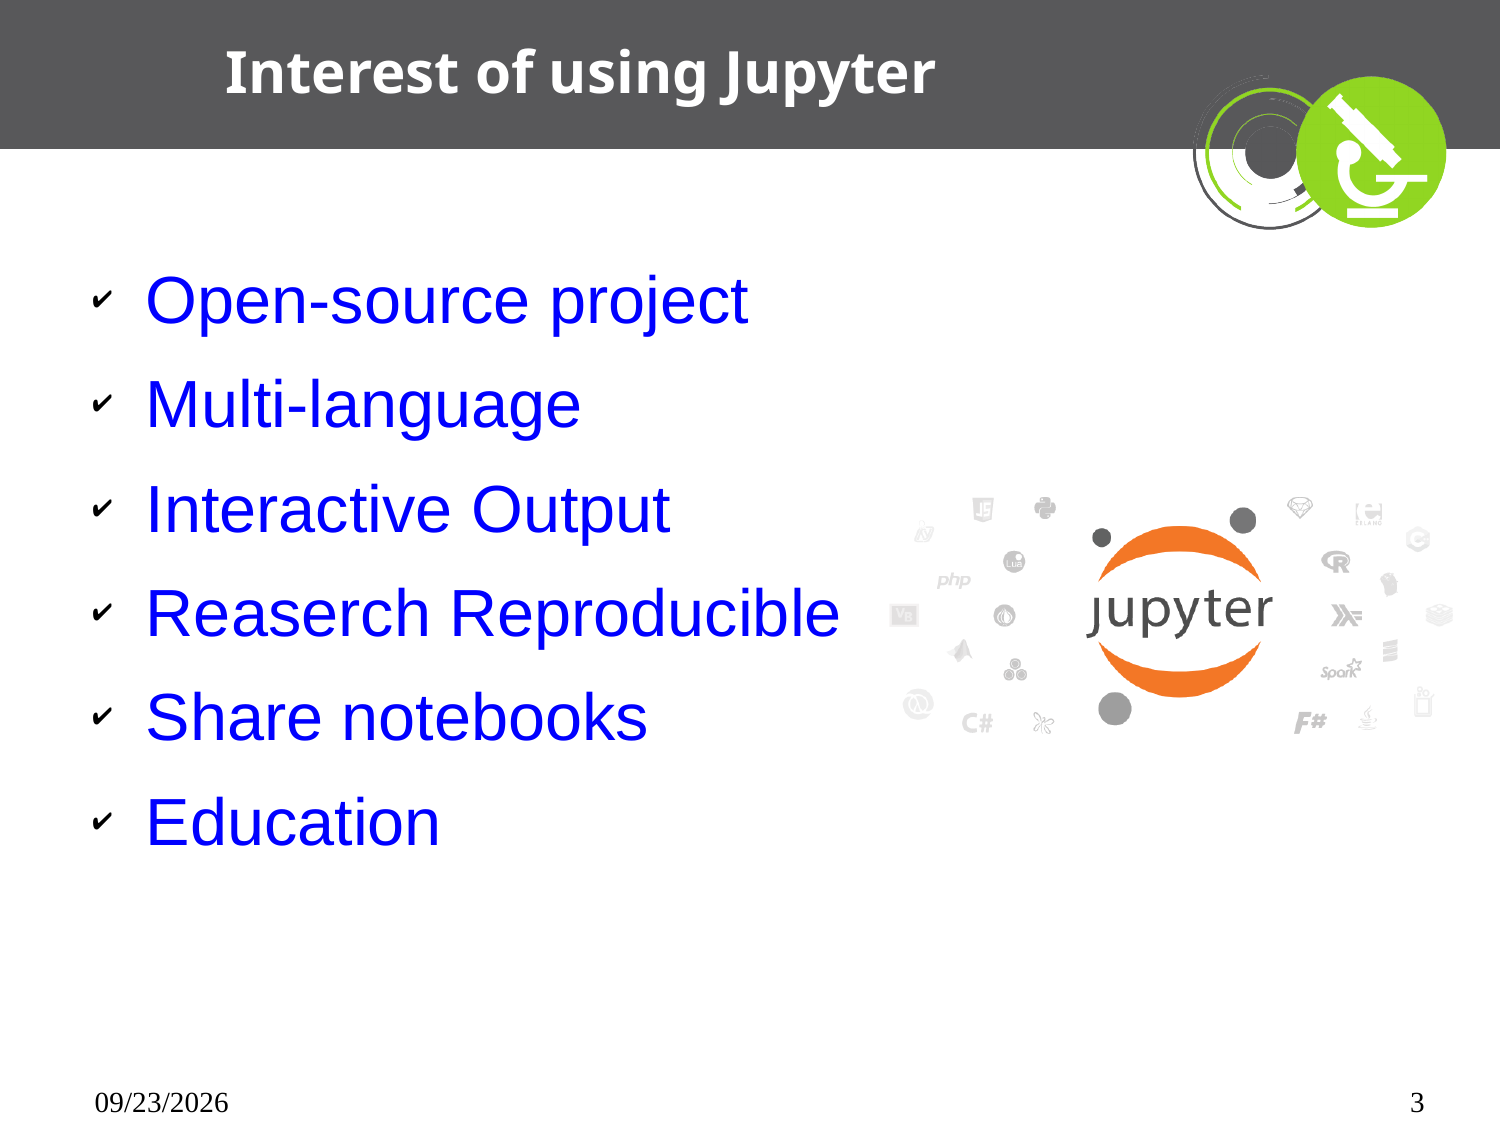

# Interest of using Jupyter
Open-source project
Multi-language
Interactive Output
Reaserch Reproducible
Share notebooks
Education
3